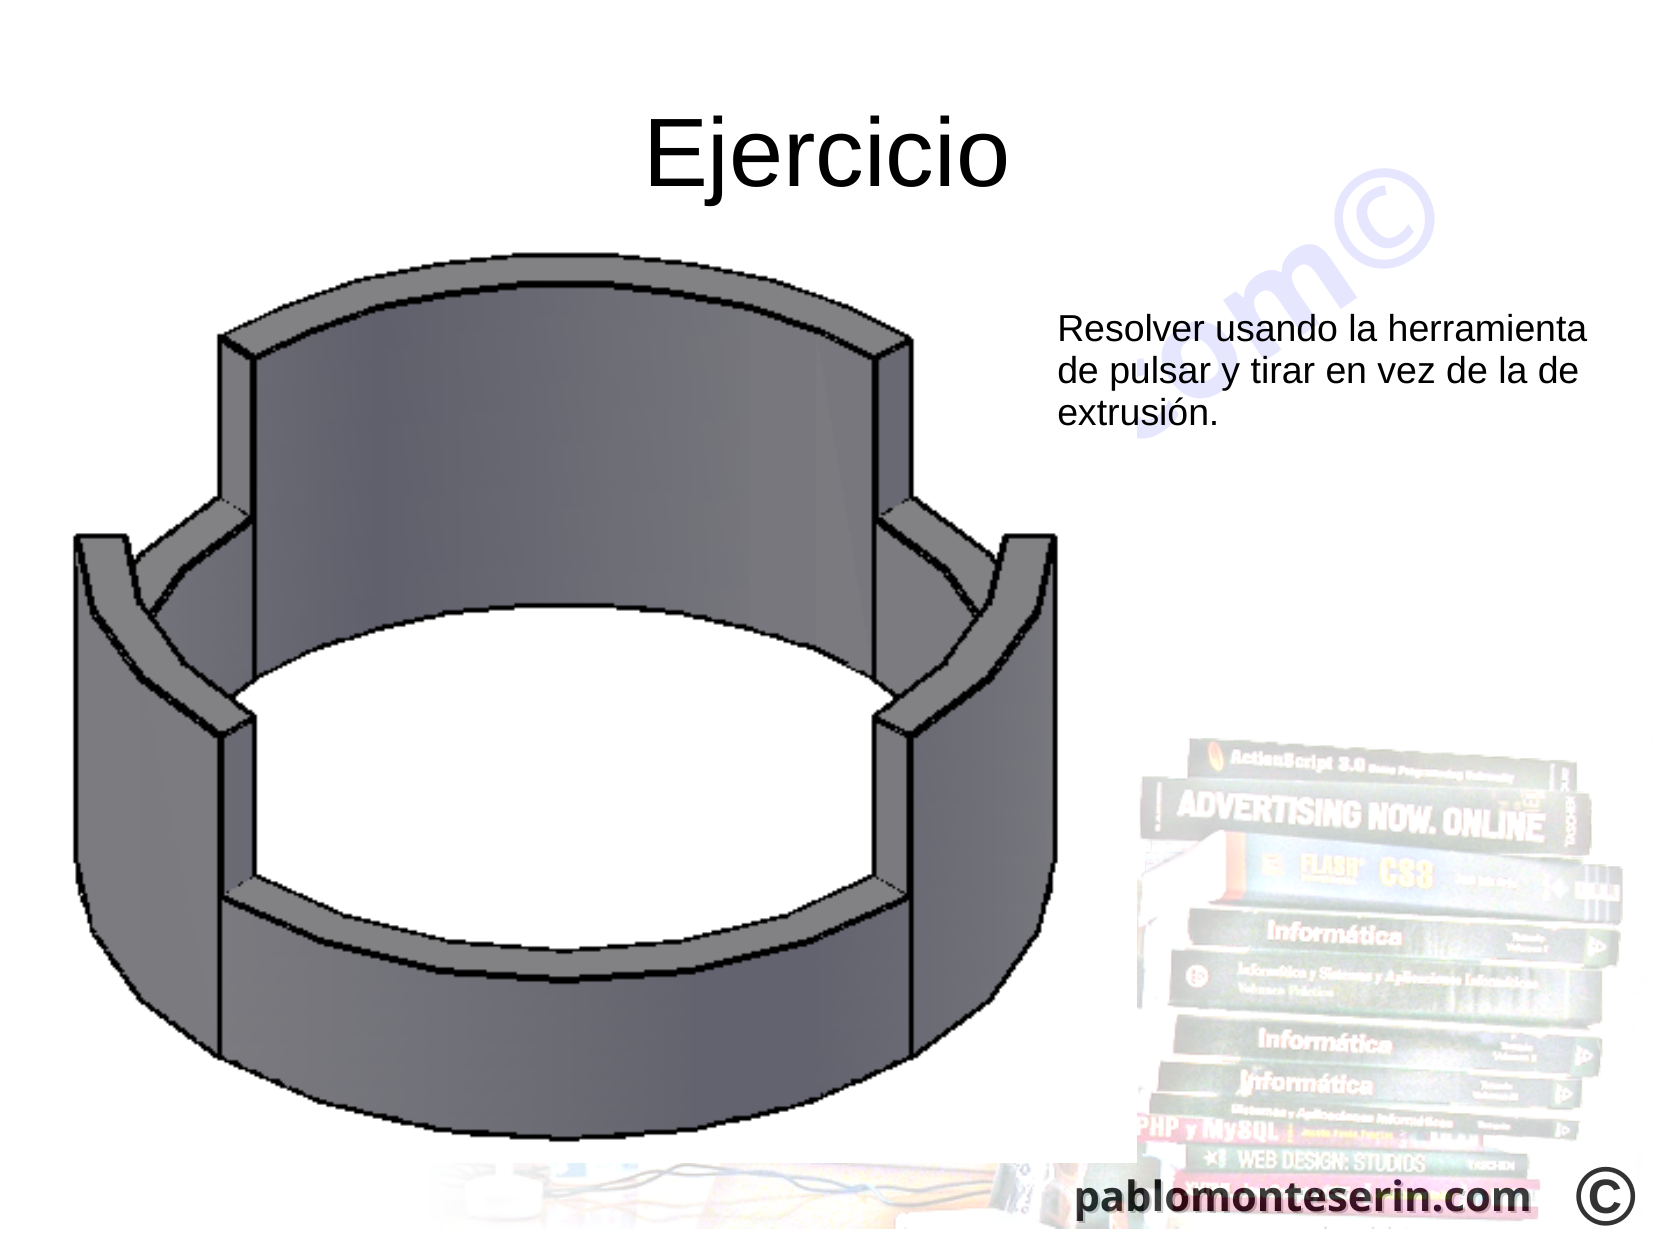

# Ejercicio
Resolver usando la herramienta de pulsar y tirar en vez de la de extrusión.